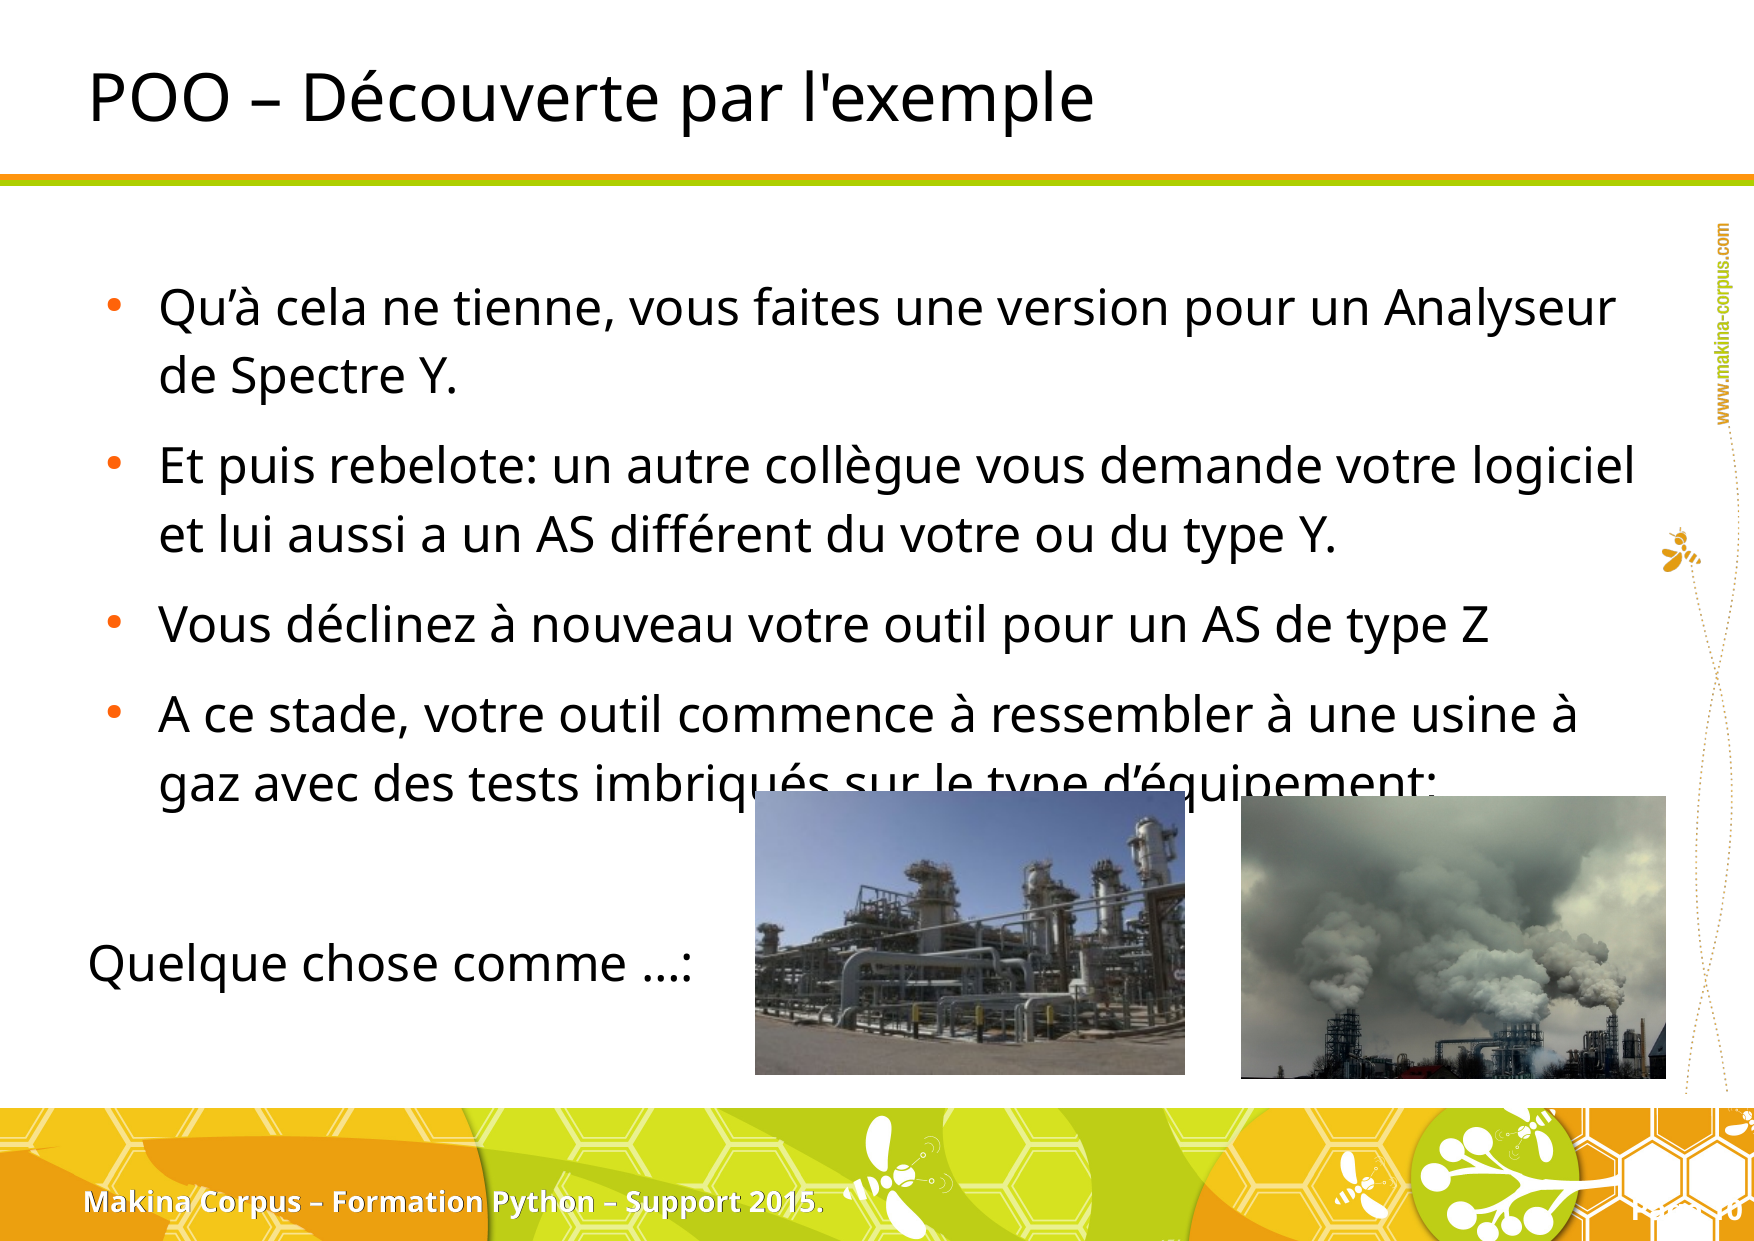

# POO – Découverte par l'exemple
Qu’à cela ne tienne, vous faites une version pour un Analyseur de Spectre Y.
Et puis rebelote: un autre collègue vous demande votre logiciel et lui aussi a un AS différent du votre ou du type Y.
Vous déclinez à nouveau votre outil pour un AS de type Z
A ce stade, votre outil commence à ressembler à une usine à gaz avec des tests imbriqués sur le type d’équipement;
Quelque chose comme …:
tesg
10